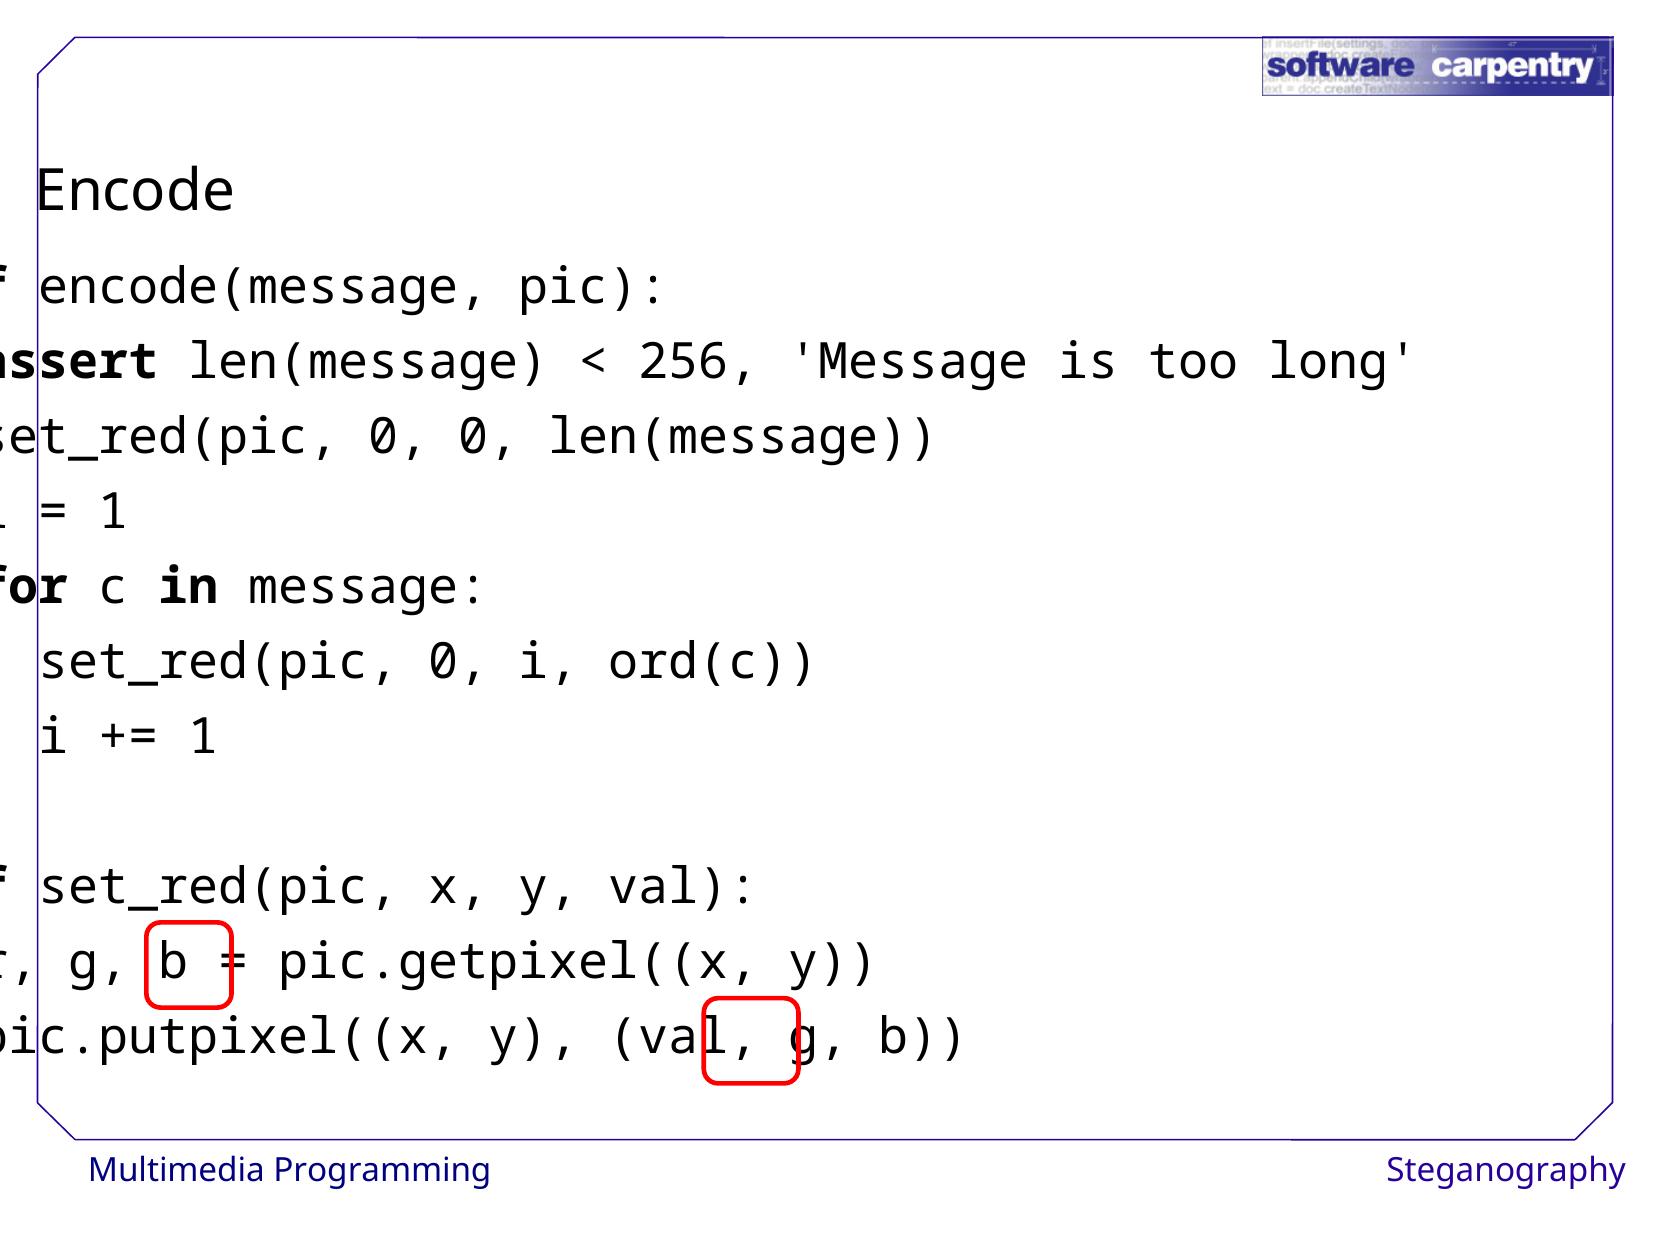

Encode
def encode(message, pic):
 assert len(message) < 256, 'Message is too long'
 set_red(pic, 0, 0, len(message))
 i = 1
 for c in message:
 set_red(pic, 0, i, ord(c))
 i += 1
def set_red(pic, x, y, val):
 r, g, b = pic.getpixel((x, y))
 pic.putpixel((x, y), (val, g, b))